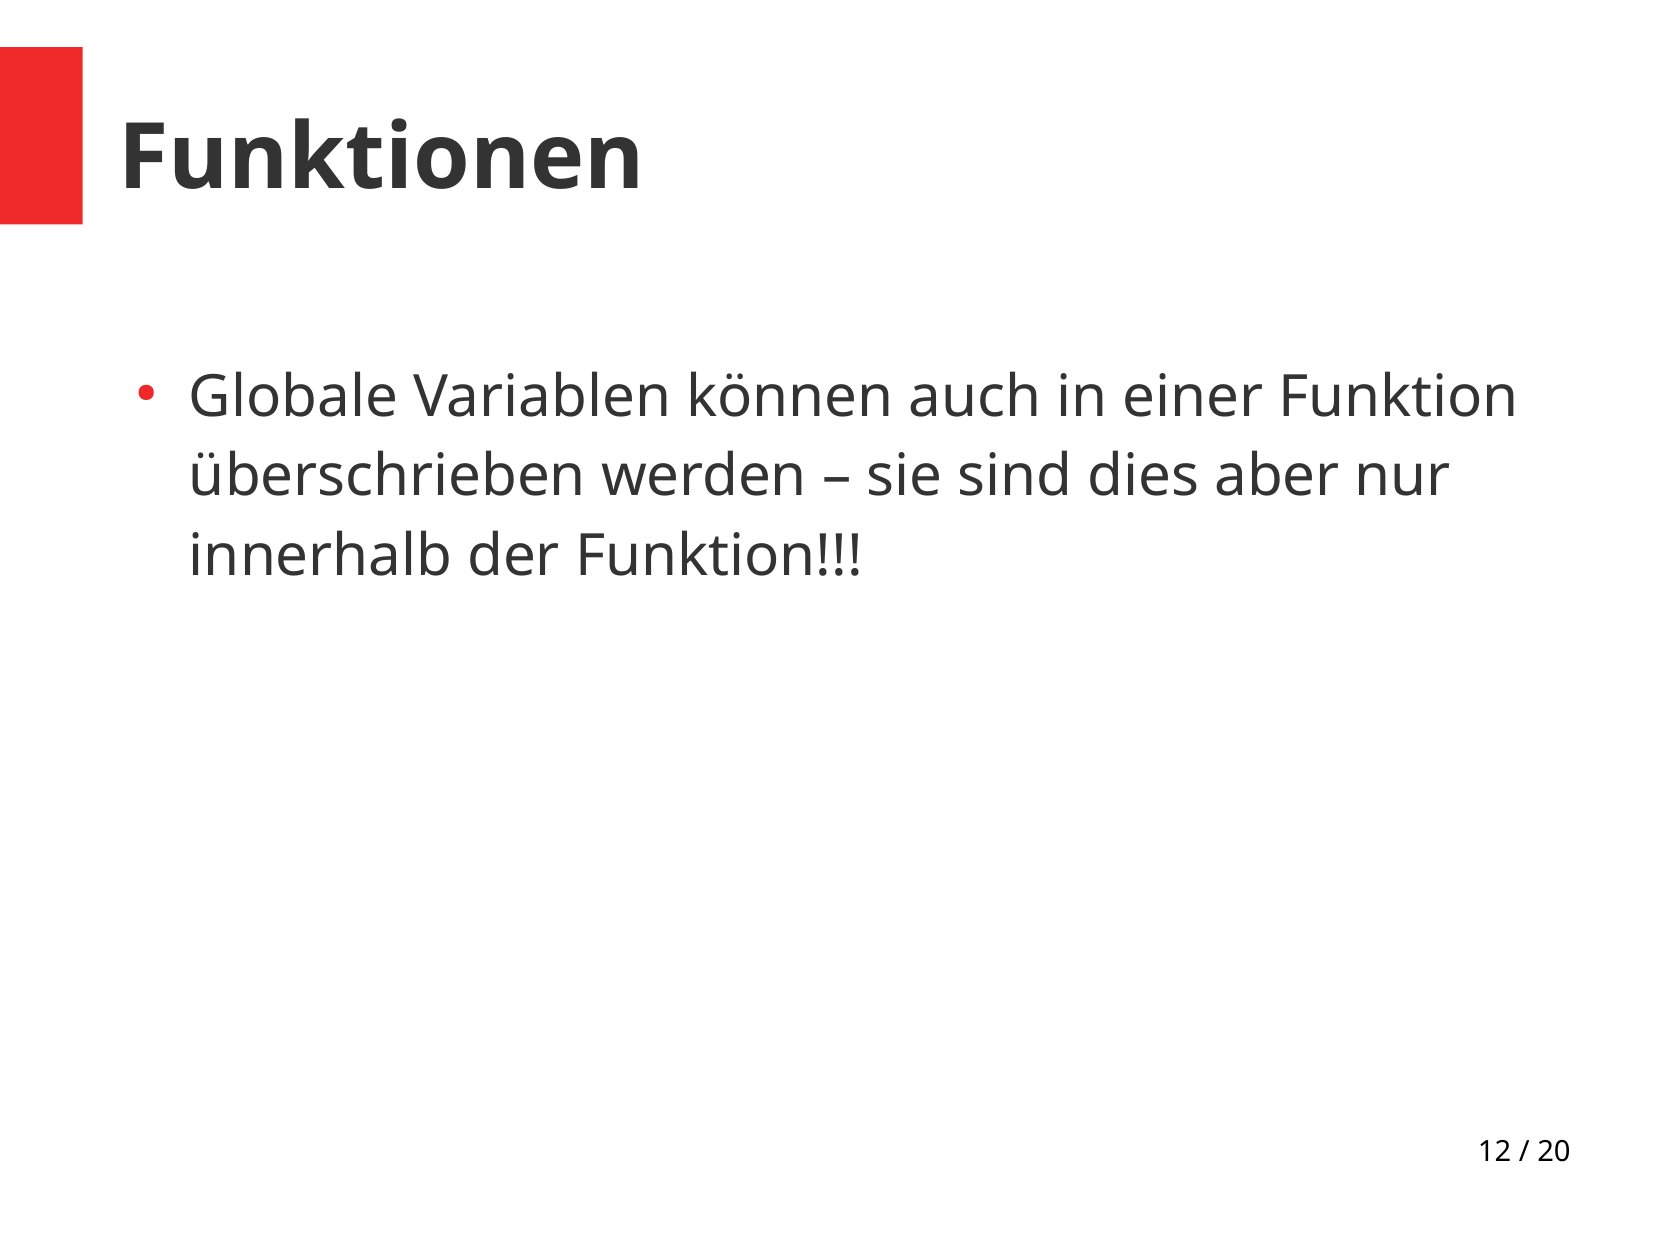

# Funktionen
Globale Variablen können auch in einer Funktion überschrieben werden – sie sind dies aber nur innerhalb der Funktion!!!
12